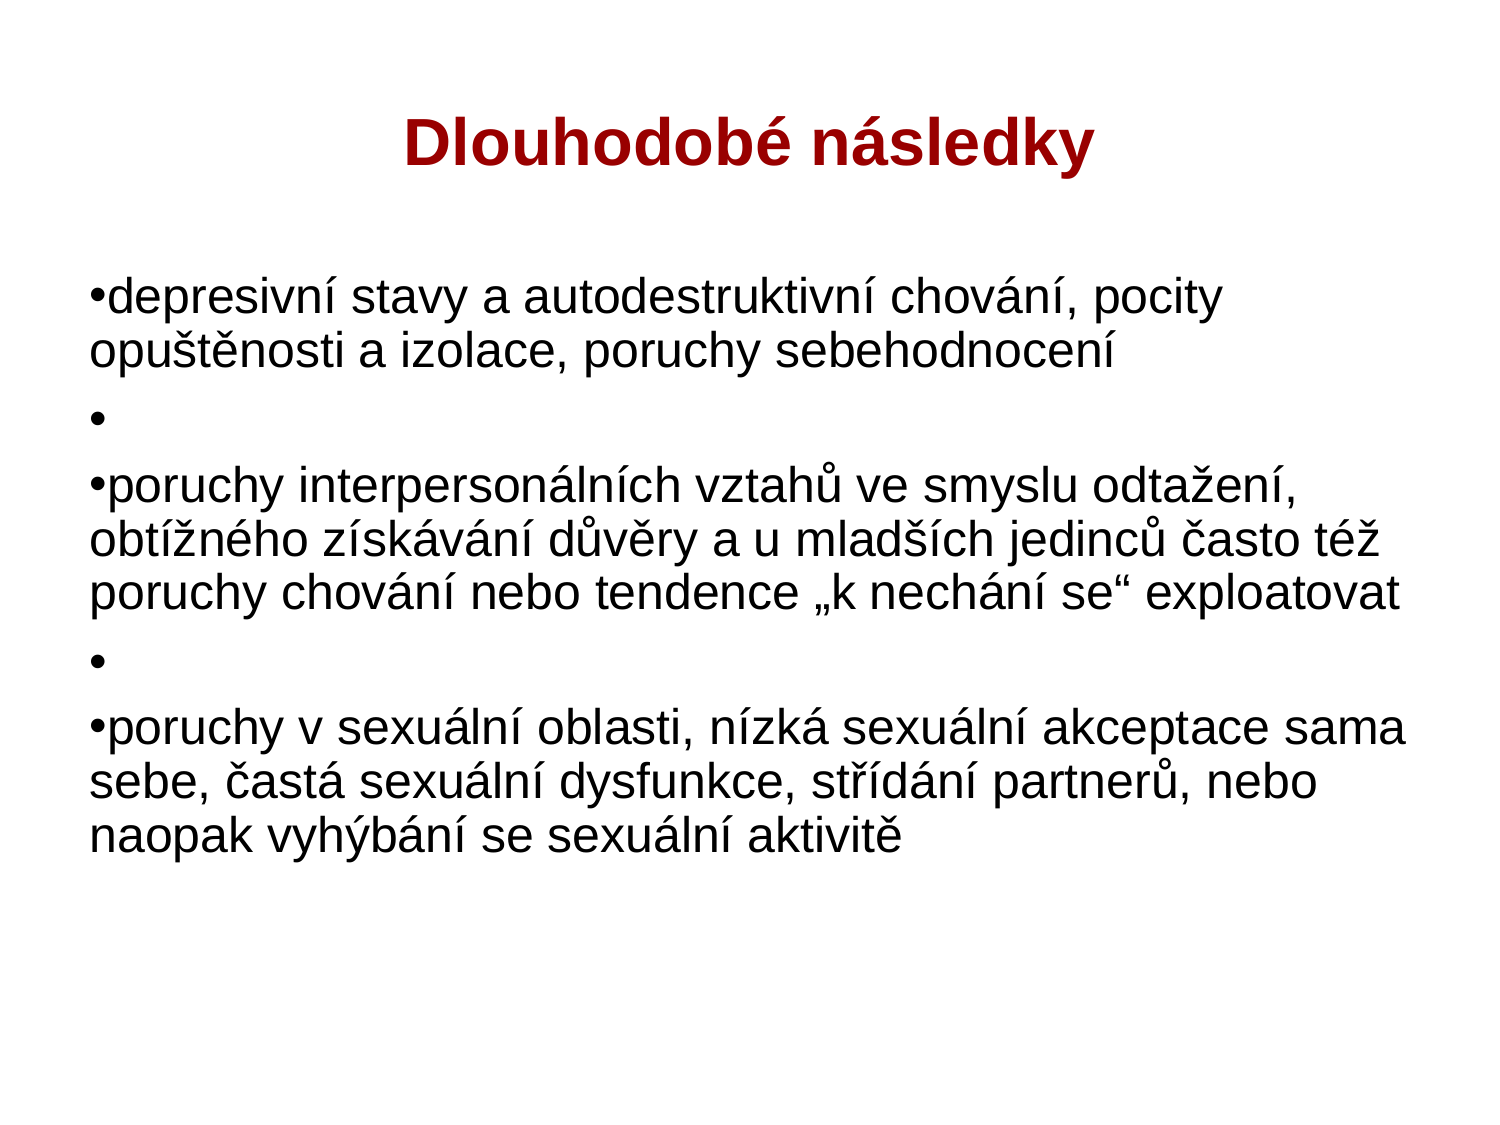

# Dlouhodobé následky
depresivní stavy a autodestruktivní chování, pocity opuštěnosti a izolace, poruchy sebehodnocení
poruchy interpersonálních vztahů ve smyslu odtažení, obtížného získávání důvěry a u mladších jedinců často též poruchy chování nebo tendence „k nechání se“ exploatovat
poruchy v sexuální oblasti, nízká sexuální akceptace sama sebe, častá sexuální dysfunkce, střídání partnerů, nebo naopak vyhýbání se sexuální aktivitě